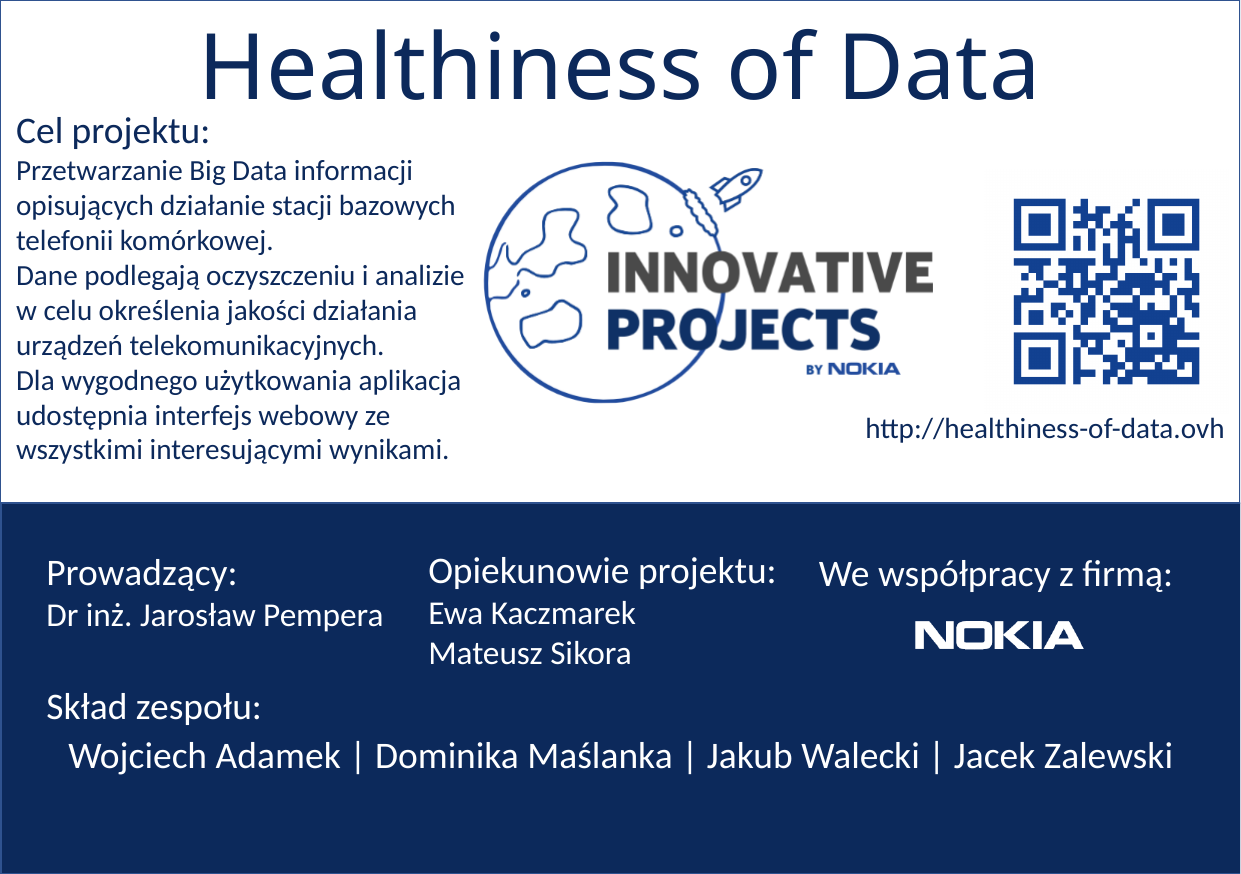

Healthiness of Data
Cel projektu:
Przetwarzanie Big Data informacji opisujących działanie stacji bazowych telefonii komórkowej.
Dane podlegają oczyszczeniu i analizie w celu określenia jakości działania urządzeń telekomunikacyjnych.
Dla wygodnego użytkowania aplikacja udostępnia interfejs webowy ze wszystkimi interesującymi wynikami.
http://healthiness-of-data.ovh
Opiekunowie projektu:
Ewa Kaczmarek
Mateusz Sikora
Prowadzący:
Dr inż. Jarosław Pempera
We współpracy z firmą:
Skład zespołu:
Wojciech Adamek | Dominika Maślanka | Jakub Walecki | Jacek Zalewski